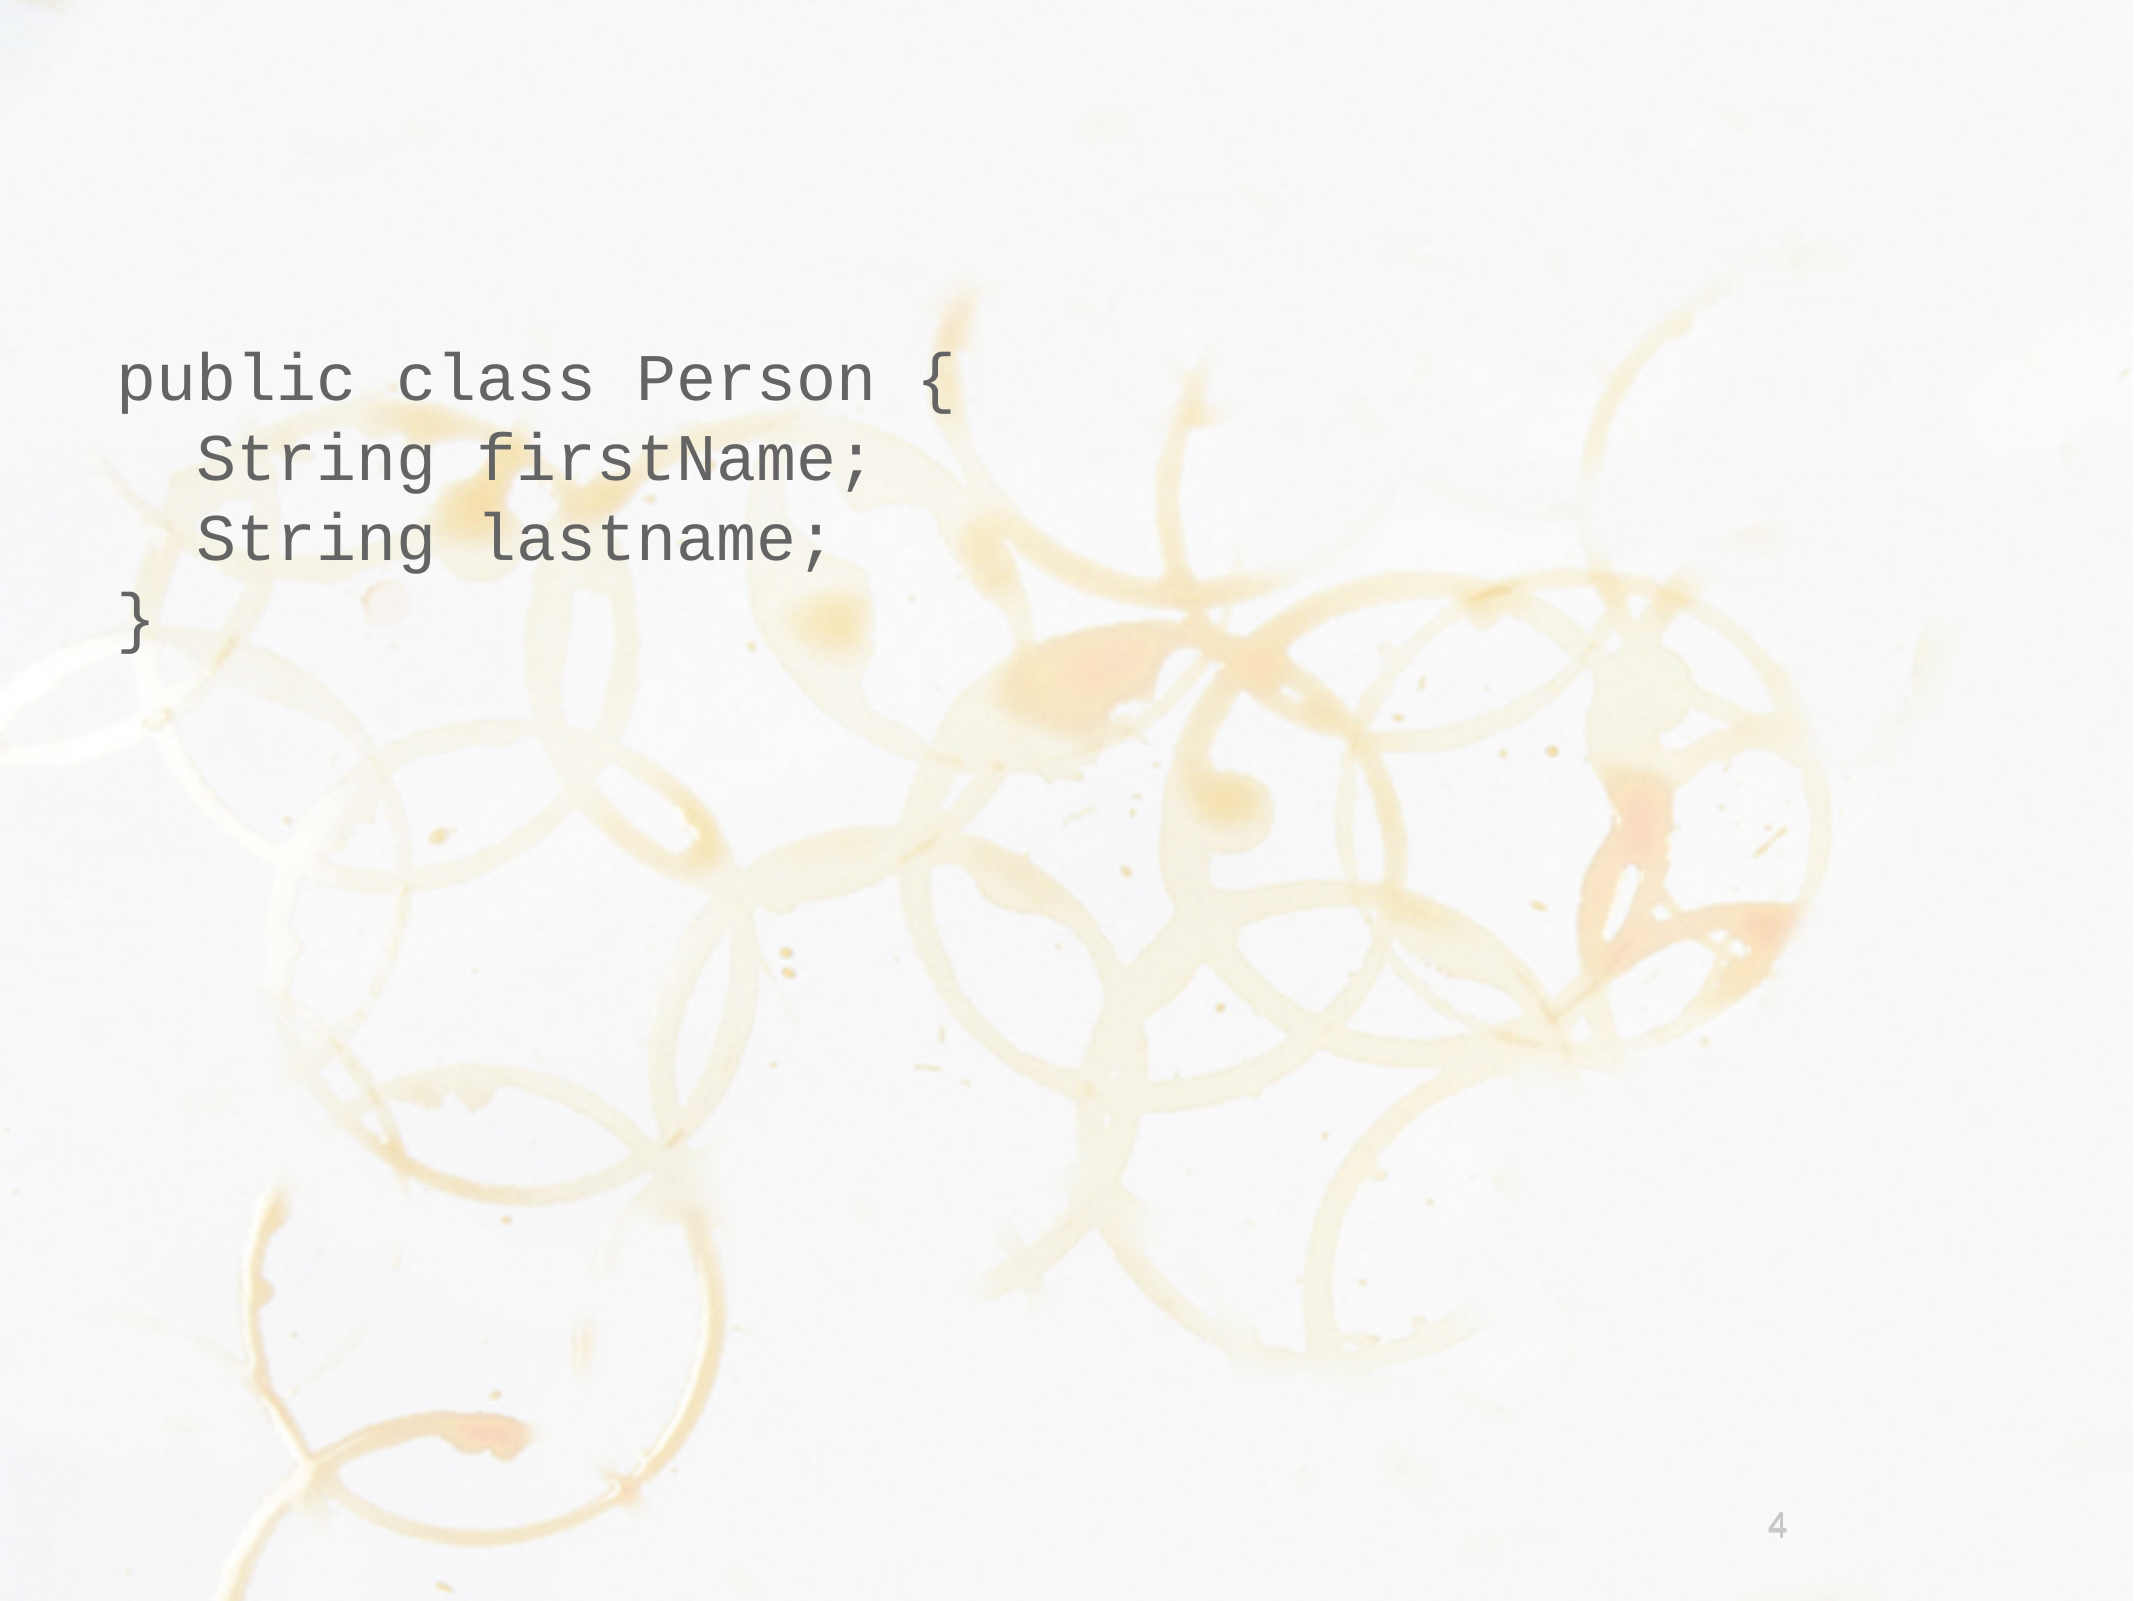

# public class Person { String firstName; String lastname; }
4